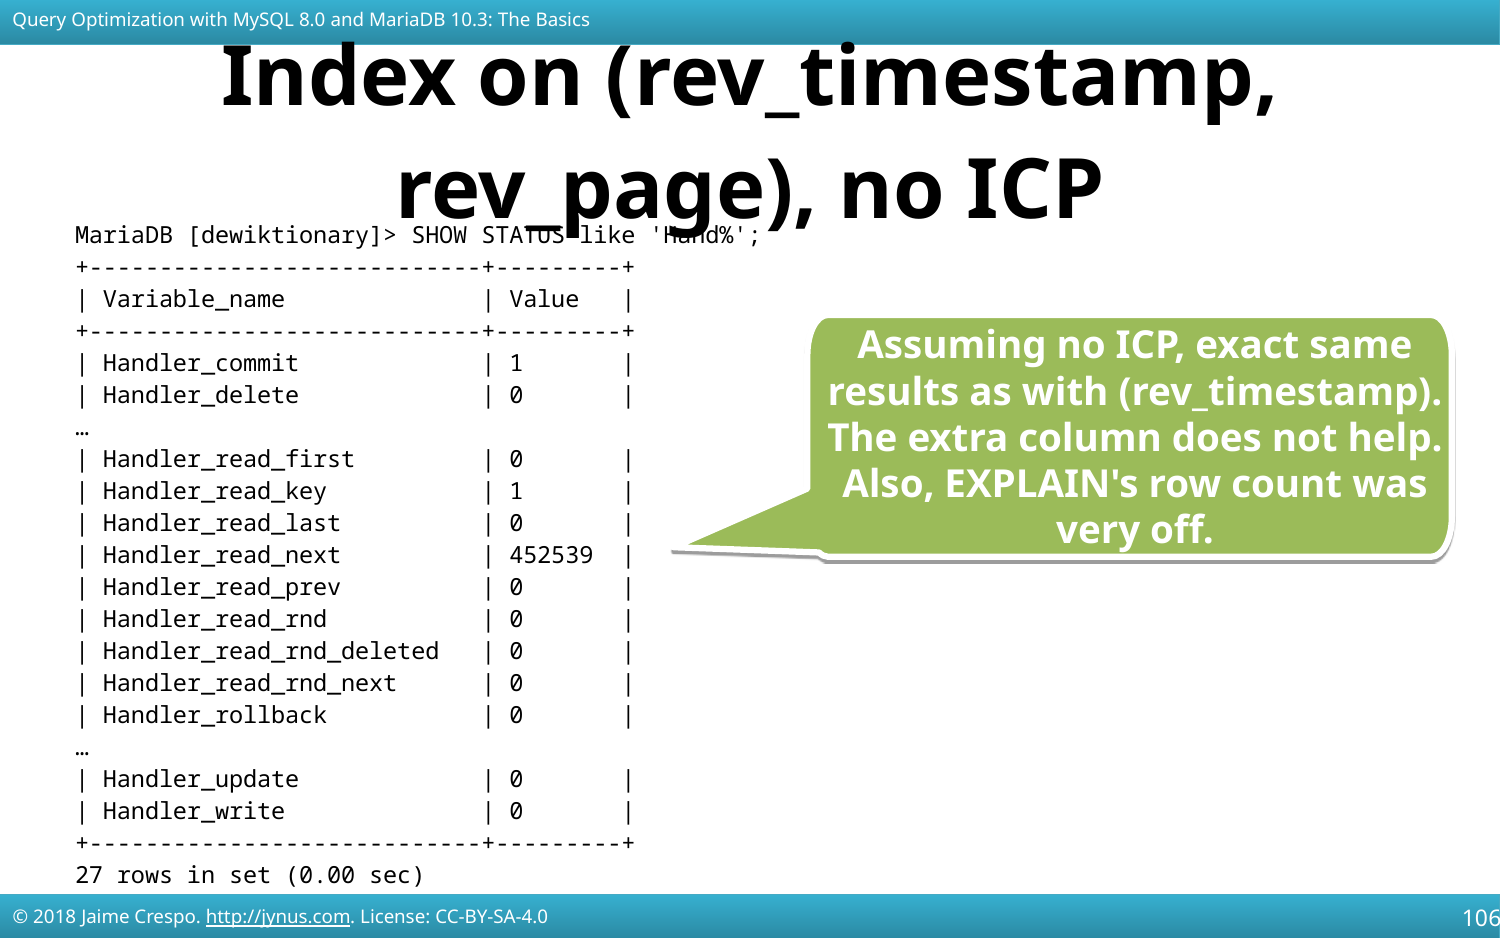

# Index on (rev_timestamp, rev_page), no ICP
MariaDB [dewiktionary]> SHOW STATUS like 'Hand%';
+----------------------------+---------+
| Variable_name | Value |
+----------------------------+---------+
| Handler_commit | 1 |
| Handler_delete | 0 |
…
| Handler_read_first | 0 |
| Handler_read_key | 1 |
| Handler_read_last | 0 |
| Handler_read_next | 452539 |
| Handler_read_prev | 0 |
| Handler_read_rnd | 0 |
| Handler_read_rnd_deleted | 0 |
| Handler_read_rnd_next | 0 |
| Handler_rollback | 0 |
…
| Handler_update | 0 |
| Handler_write | 0 |
+----------------------------+---------+
27 rows in set (0.00 sec)
Assuming no ICP, exact same results as with (rev_timestamp). The extra column does not help. Also, EXPLAIN's row count was very off.